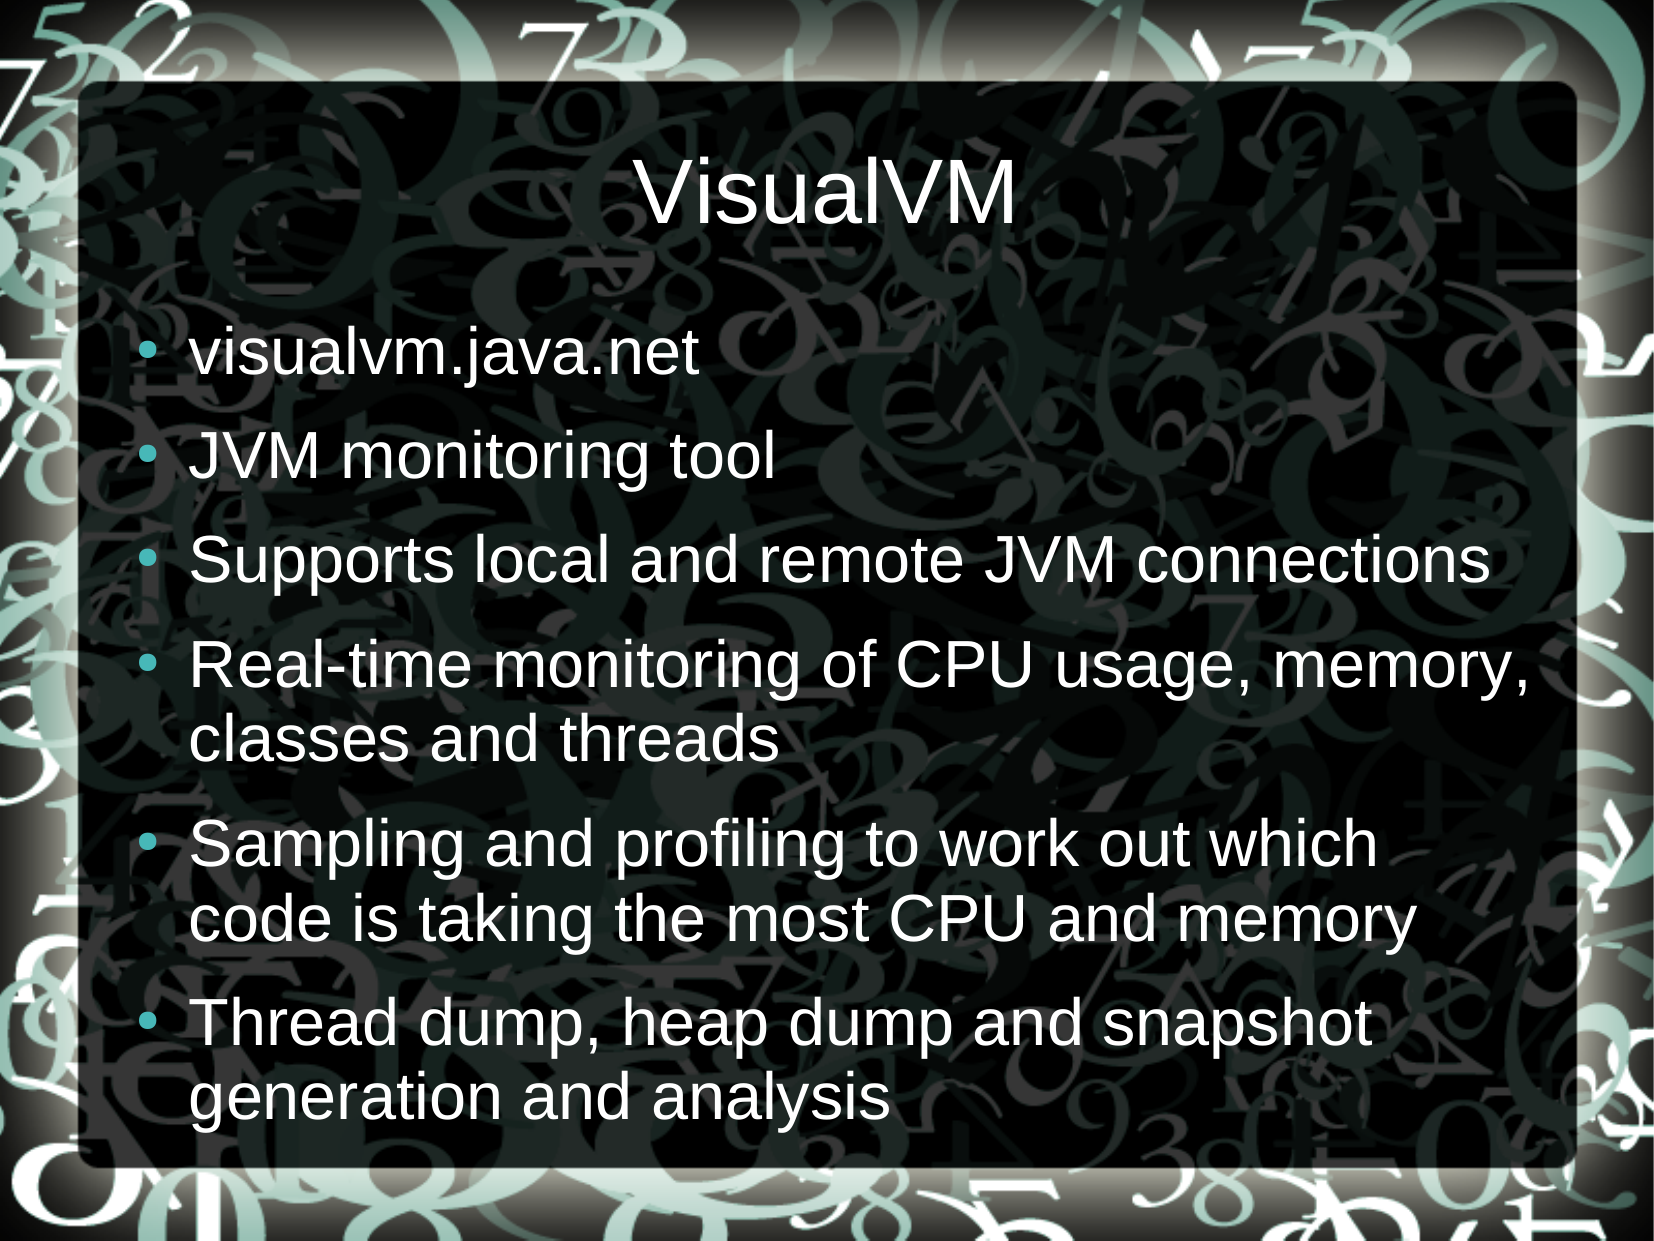

# VisualVM
visualvm.java.net
JVM monitoring tool
Supports local and remote JVM connections
Real-time monitoring of CPU usage, memory, classes and threads
Sampling and profiling to work out which code is taking the most CPU and memory
Thread dump, heap dump and snapshot generation and analysis